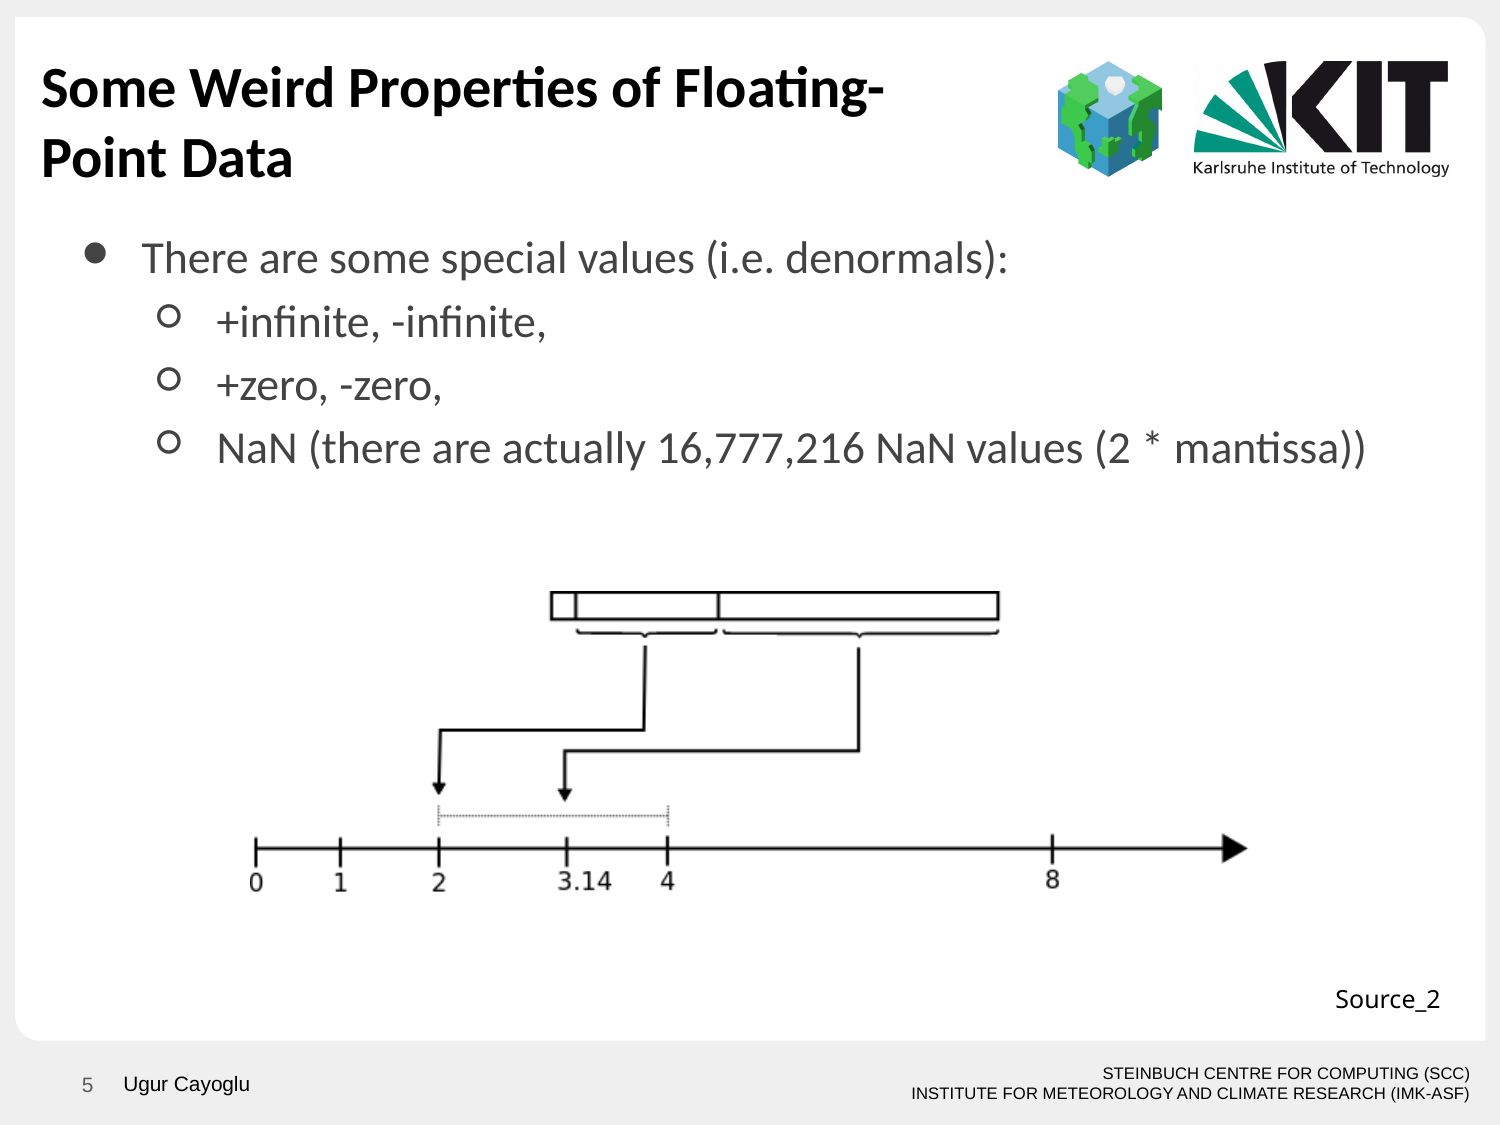

# Some Weird Properties of Floating-Point Data
There are some special values (i.e. denormals):
+infinite, -infinite,
+zero, -zero,
NaN (there are actually 16,777,216 NaN values (2 * mantissa))
Source_2
STEINBUCH CENTRE FOR COMPUTING (SCC)
INSTITUTE FOR METEOROLOGY AND CLIMATE RESEARCH (IMK-ASF)
Ugur Cayoglu